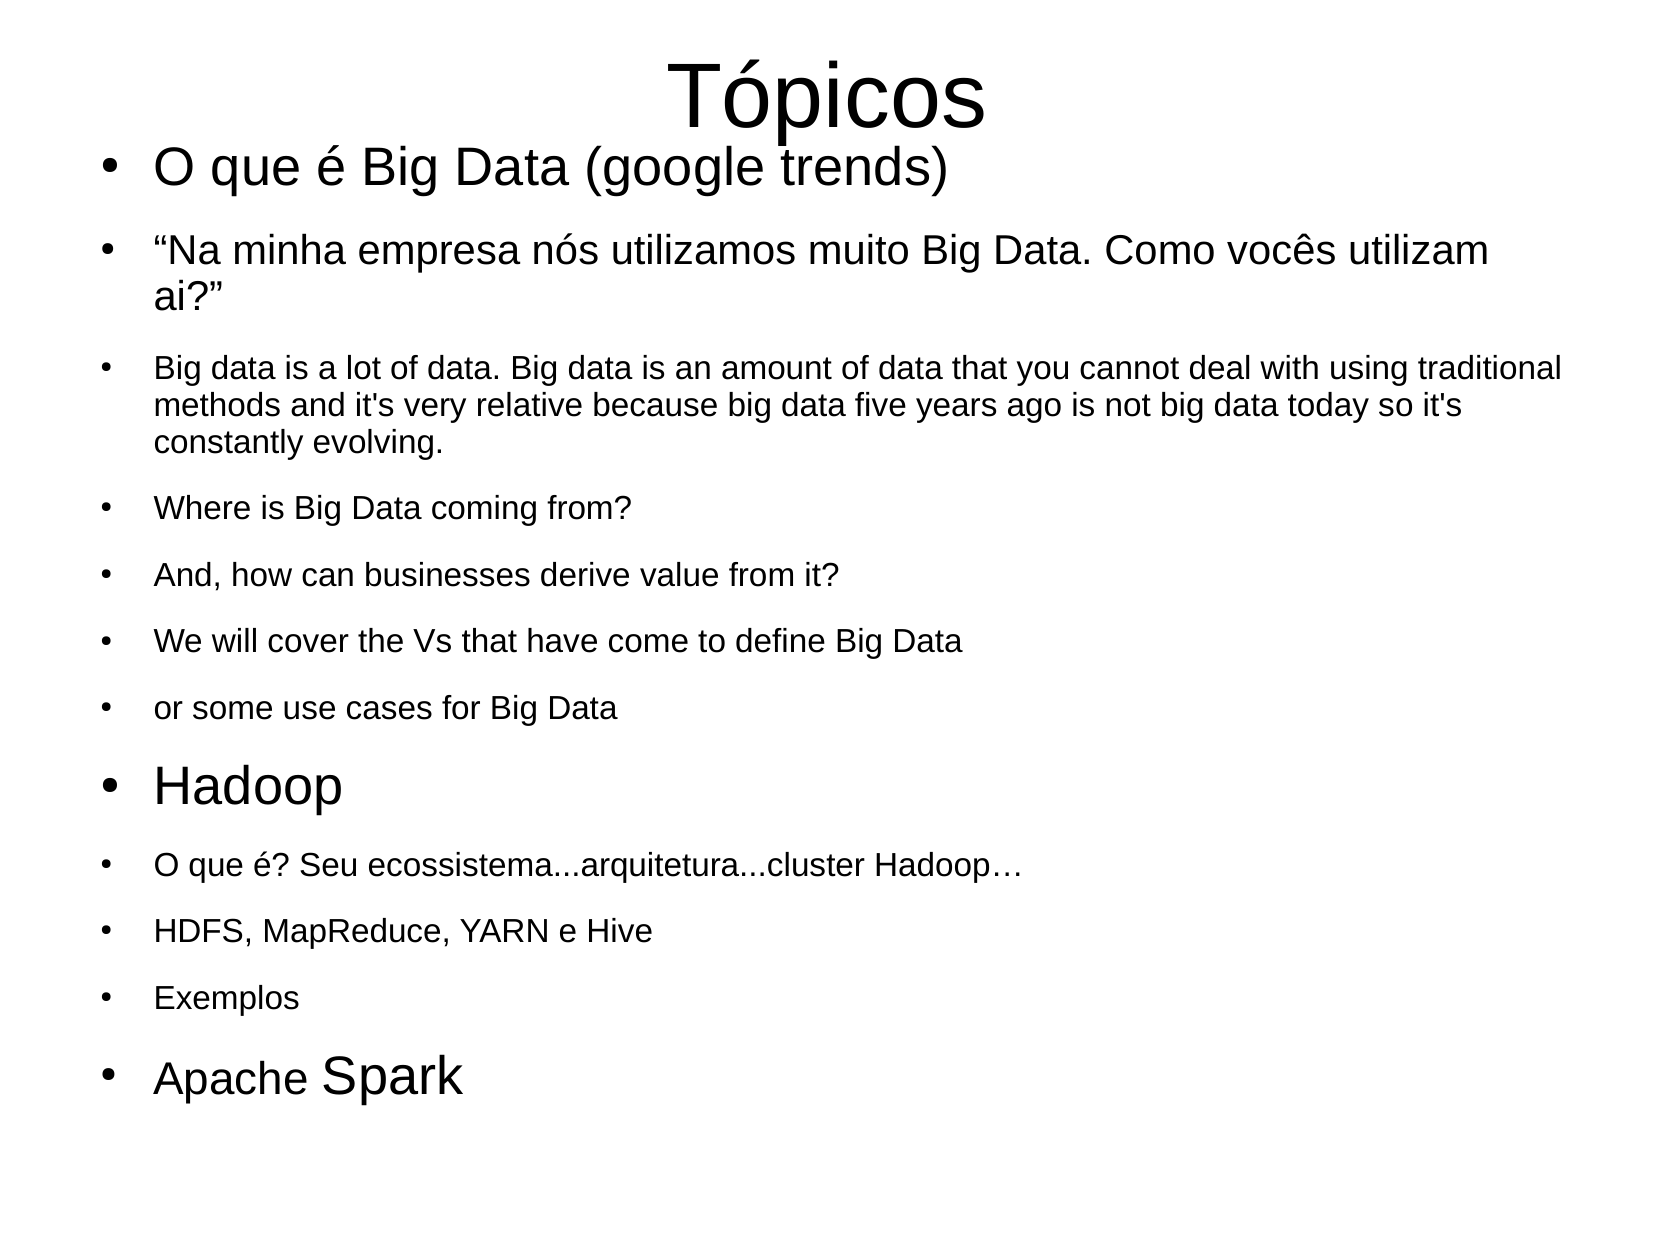

# Tópicos
O que é Big Data (google trends)
“Na minha empresa nós utilizamos muito Big Data. Como vocês utilizam ai?”
Big data is a lot of data. Big data is an amount of data that you cannot deal with using traditional methods and it's very relative because big data five years ago is not big data today so it's constantly evolving.
Where is Big Data coming from?
And, how can businesses derive value from it?
We will cover the Vs that have come to define Big Data
or some use cases for Big Data
Hadoop
O que é? Seu ecossistema...arquitetura...cluster Hadoop…
HDFS, MapReduce, YARN e Hive
Exemplos
Apache Spark